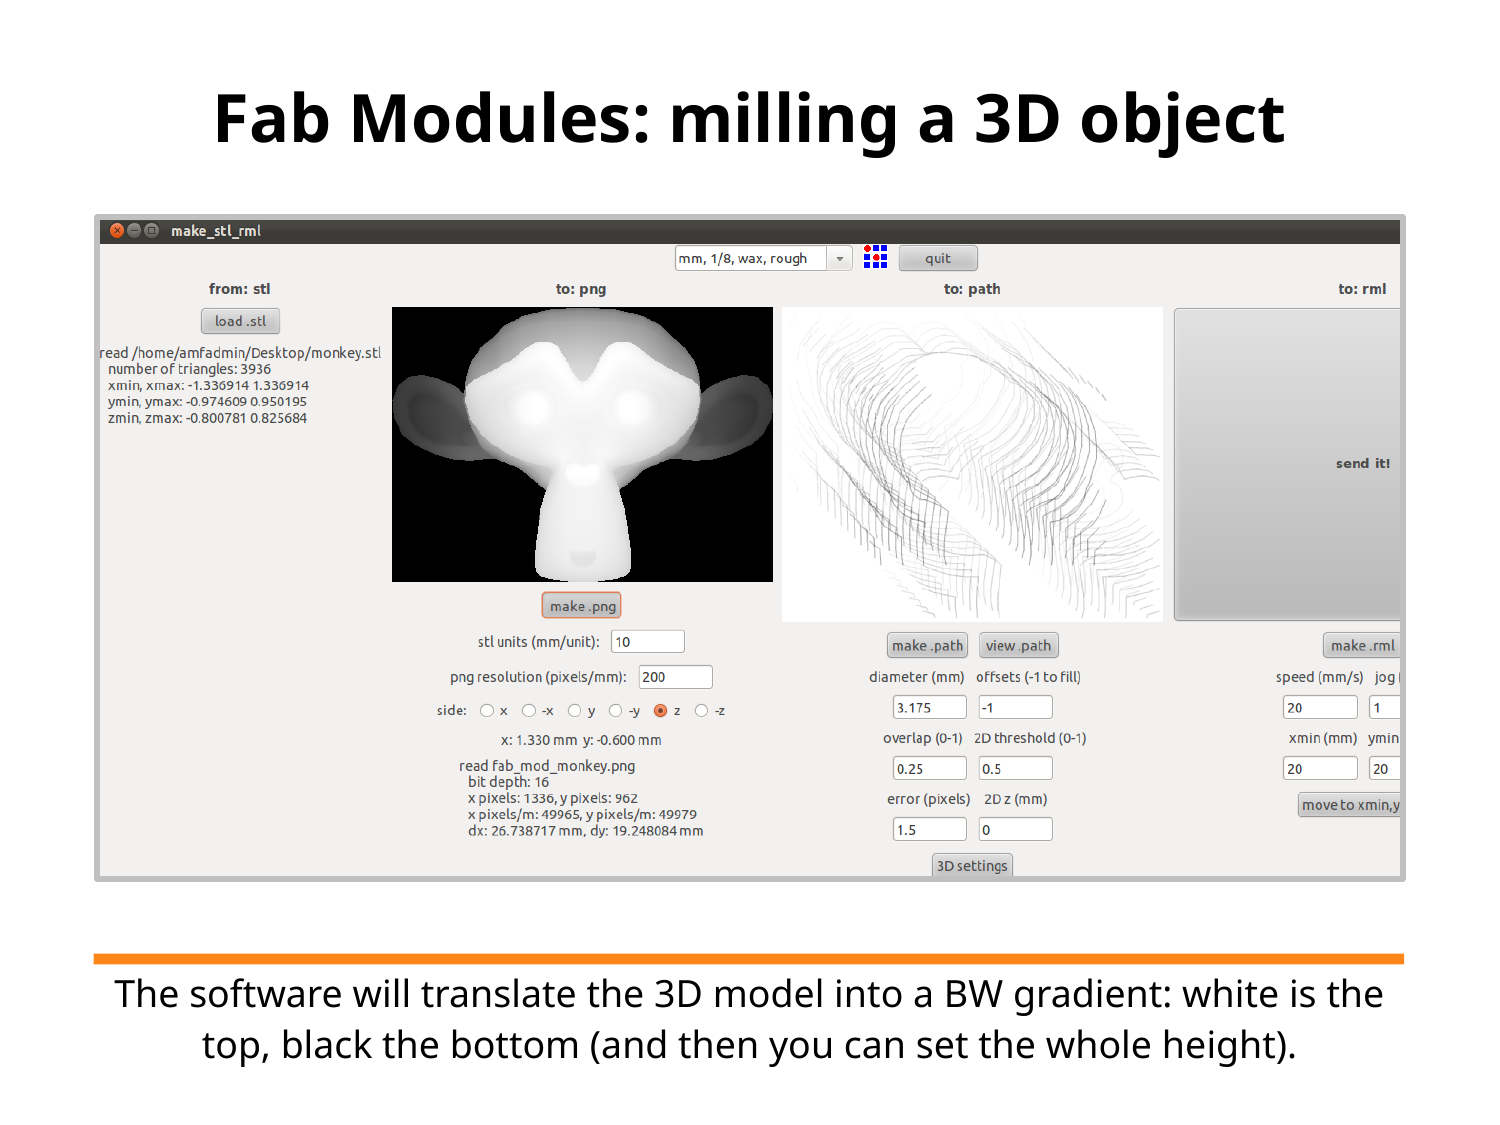

# Fab Modules: milling a 3D object
The software will translate the 3D model into a BW gradient: white is the top, black the bottom (and then you can set the whole height).